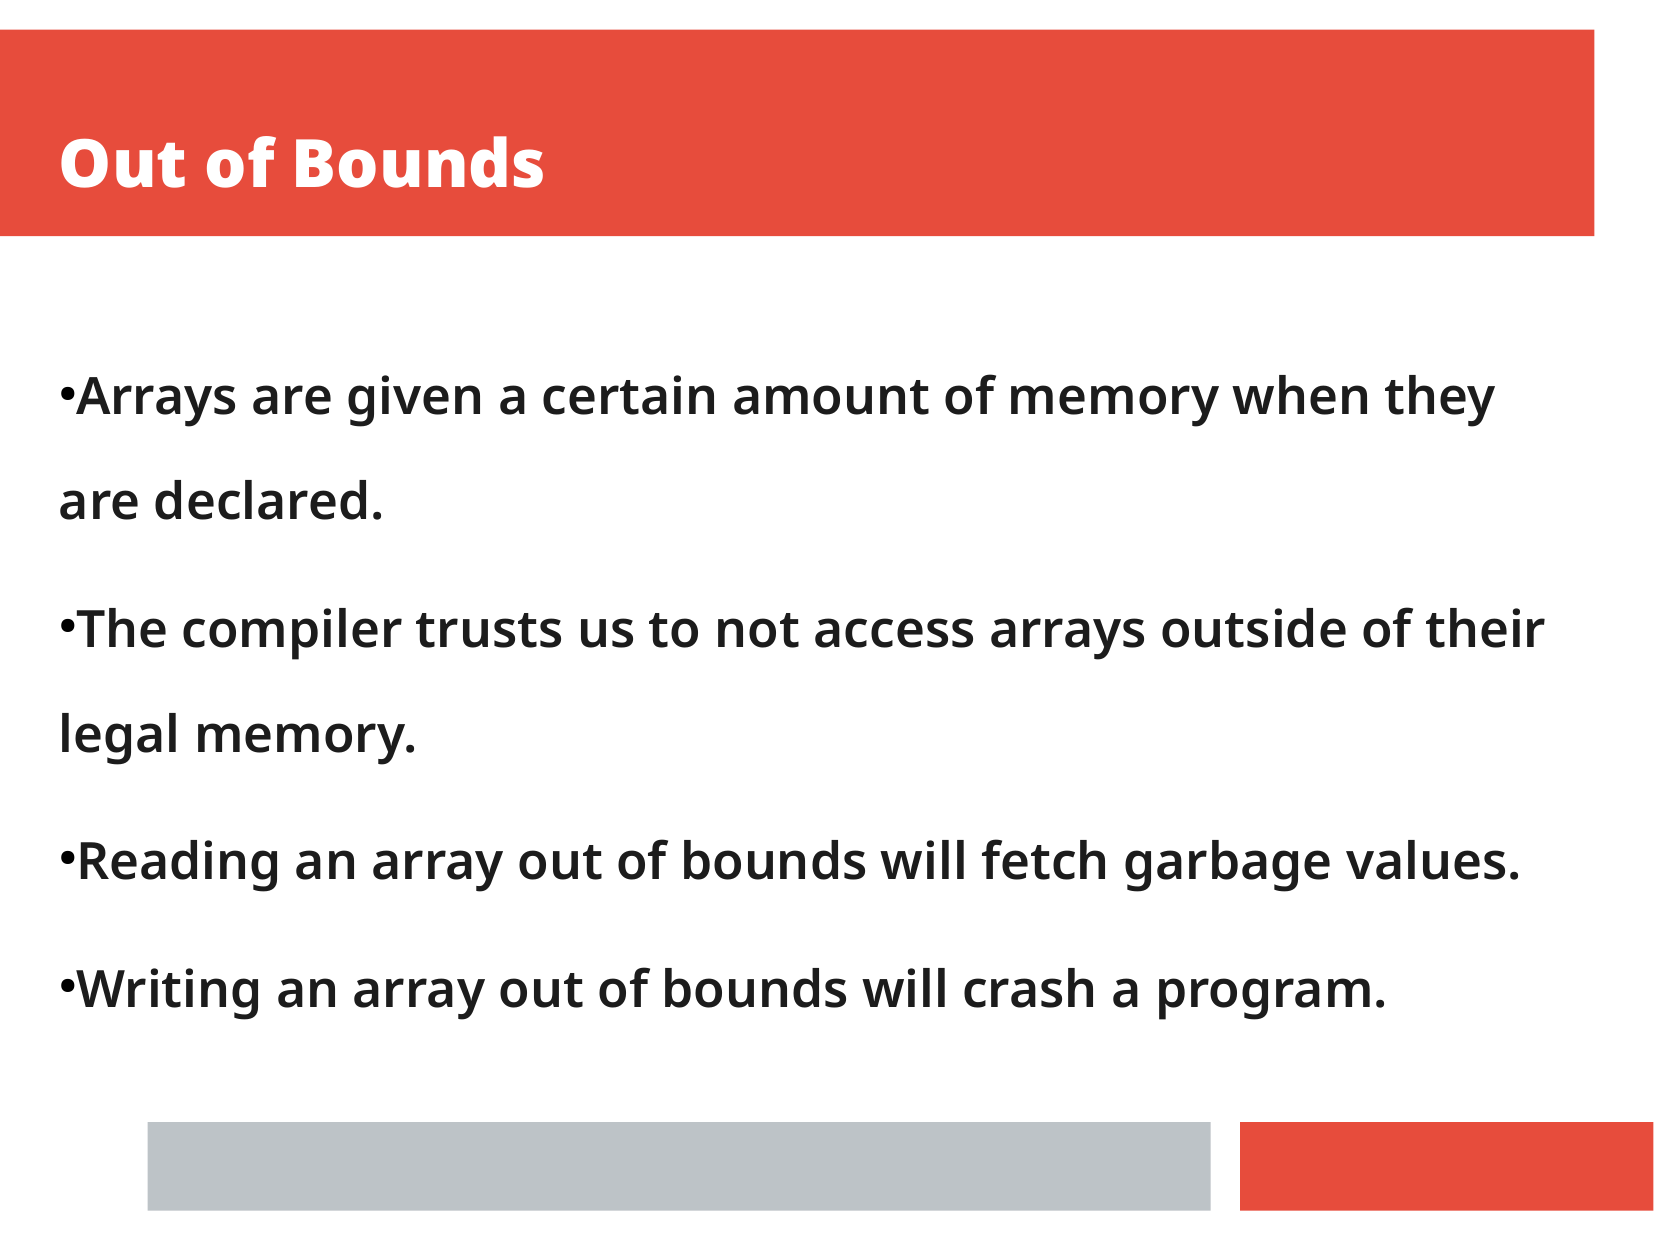

# Out of Bounds
Arrays are given a certain amount of memory when they are declared.
The compiler trusts us to not access arrays outside of their legal memory.
Reading an array out of bounds will fetch garbage values.
Writing an array out of bounds will crash a program.